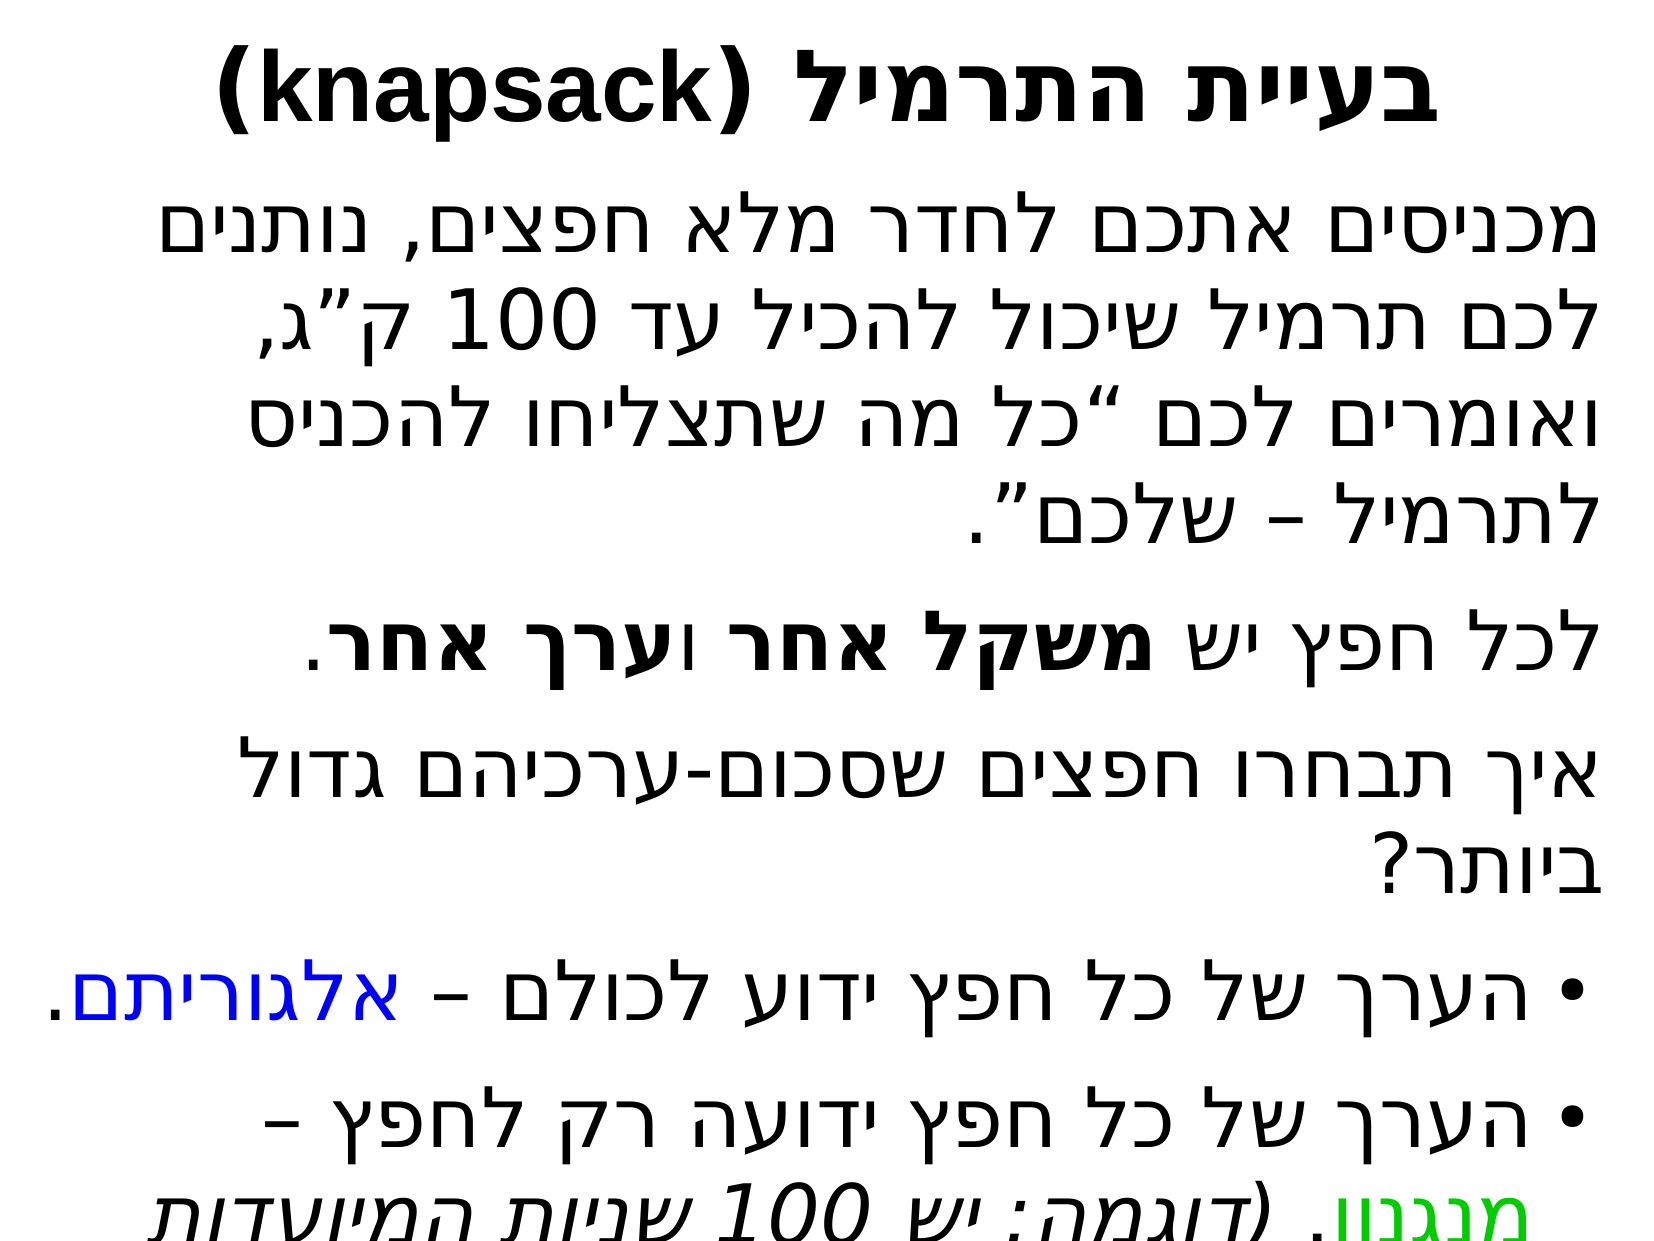

בעיית התרמיל (knapsack)
# מכניסים אתכם לחדר מלא חפצים, נותנים לכם תרמיל שיכול להכיל עד 100 ק”ג, ואומרים לכם “כל מה שתצליחו להכניס לתרמיל – שלכם”.
לכל חפץ יש משקל אחר וערך אחר.
איך תבחרו חפצים שסכום-ערכיהם גדול ביותר?
הערך של כל חפץ ידוע לכולם – אלגוריתם.
הערך של כל חפץ ידועה רק לחפץ – מנגנון. (דוגמה: יש 100 שניות המיועדות לפרסומות. לכל מפרסם יש פרסומת עם אורך אחר וערך אחר. איך לבחור איזה פרסומות לשים?)